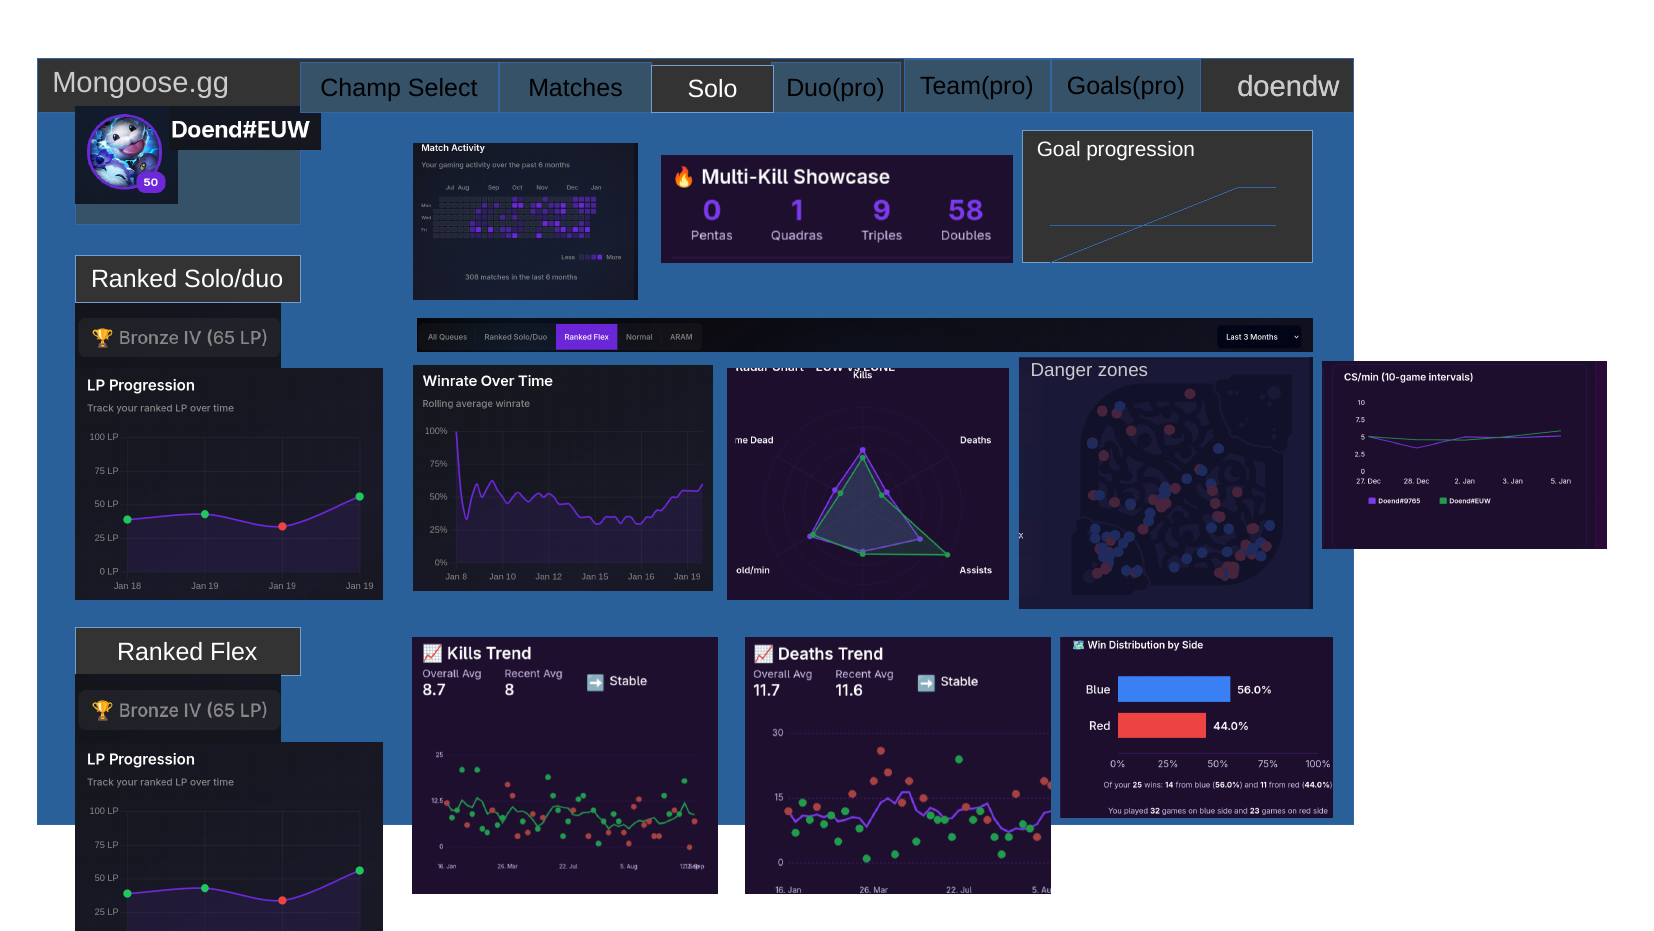

Mongoose.gg
Team(pro)
Goals(pro)
Champ Select
Matches
Duo(pro)
doendw
doendw
Solo
Goal progression
Ranked Solo/duo
Danger zones
Ranked Flex